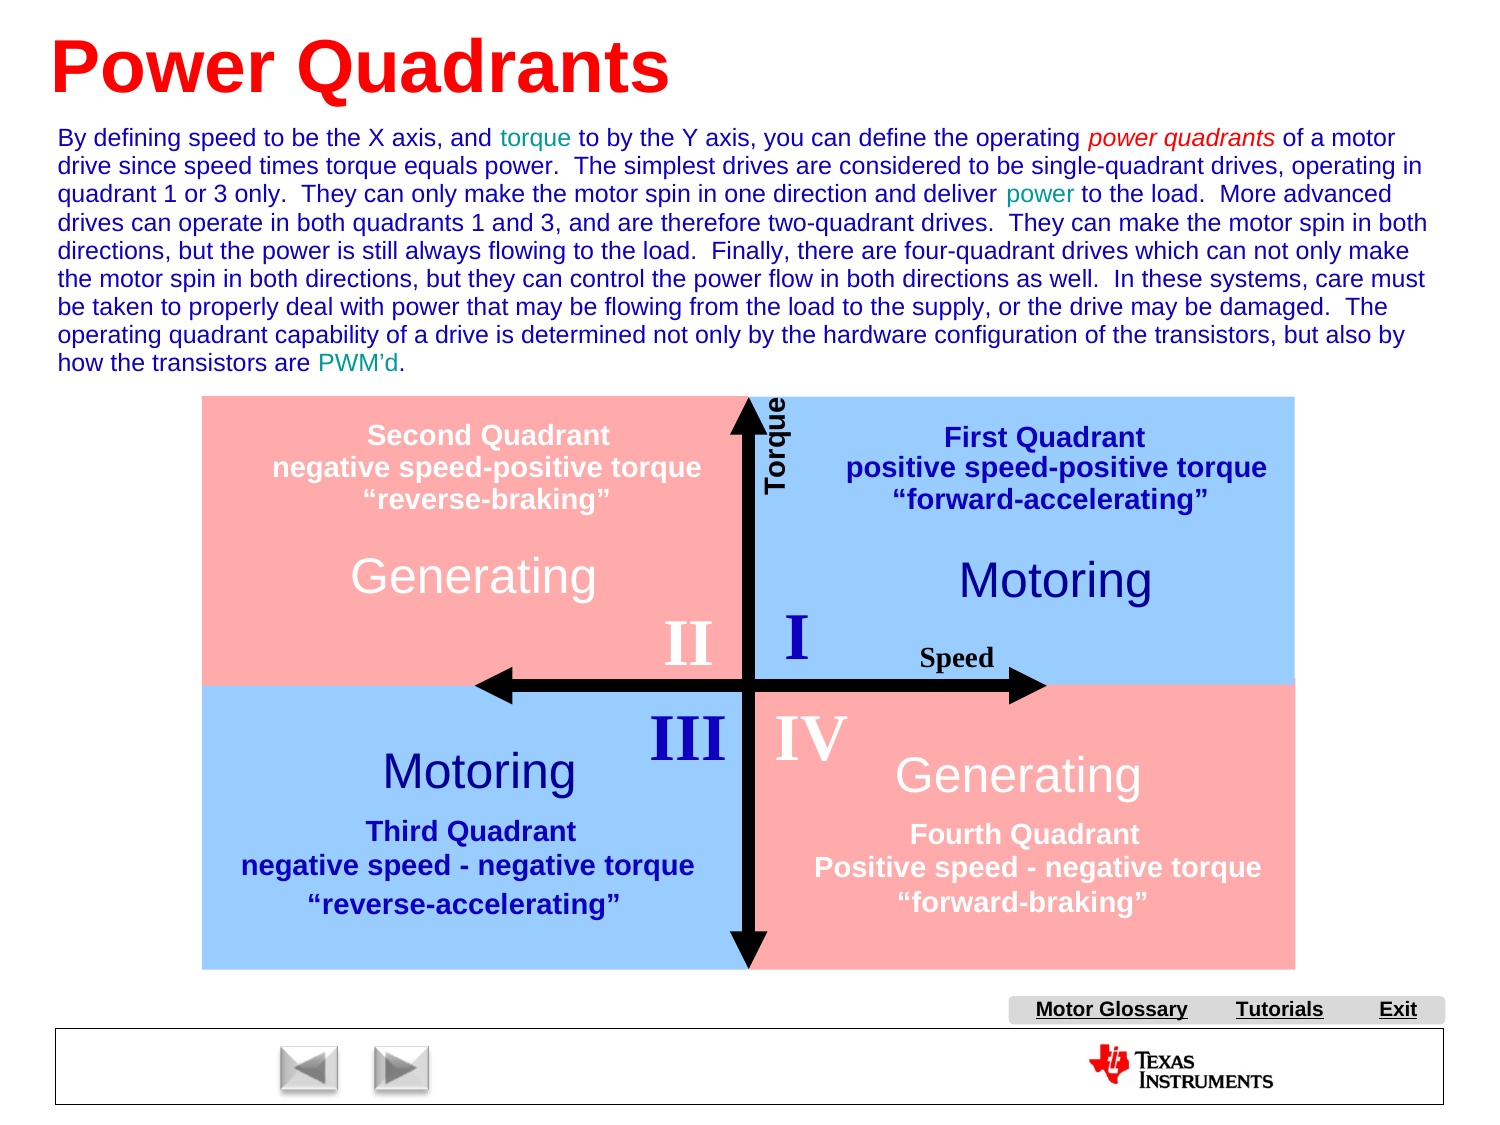

# Power Quadrants
By defining speed to be the X axis, and torque to by the Y axis, you can define the operating power quadrants of a motor drive since speed times torque equals power. The simplest drives are considered to be single-quadrant drives, operating in quadrant 1 or 3 only. They can only make the motor spin in one direction and deliver power to the load. More advanced drives can operate in both quadrants 1 and 3, and are therefore two-quadrant drives. They can make the motor spin in both directions, but the power is still always flowing to the load. Finally, there are four-quadrant drives which can not only make the motor spin in both directions, but they can control the power flow in both directions as well. In these systems, care must be taken to properly deal with power that may be flowing from the load to the supply, or the drive may be damaged. The operating quadrant capability of a drive is determined not only by the hardware configuration of the transistors, but also by how the transistors are PWM’d.
Second Quadrant
First Quadrant
Torque
positive speed-positive torque
negative speed-positive torque
“forward-accelerating”
“reverse-braking”
Generating
Motoring
I
II
Speed
III
IV
Motoring
Generating
Third Quadrant
Fourth Quadrant
negative speed - negative torque
Positive speed - negative torque
“forward-braking”
“reverse-accelerating”